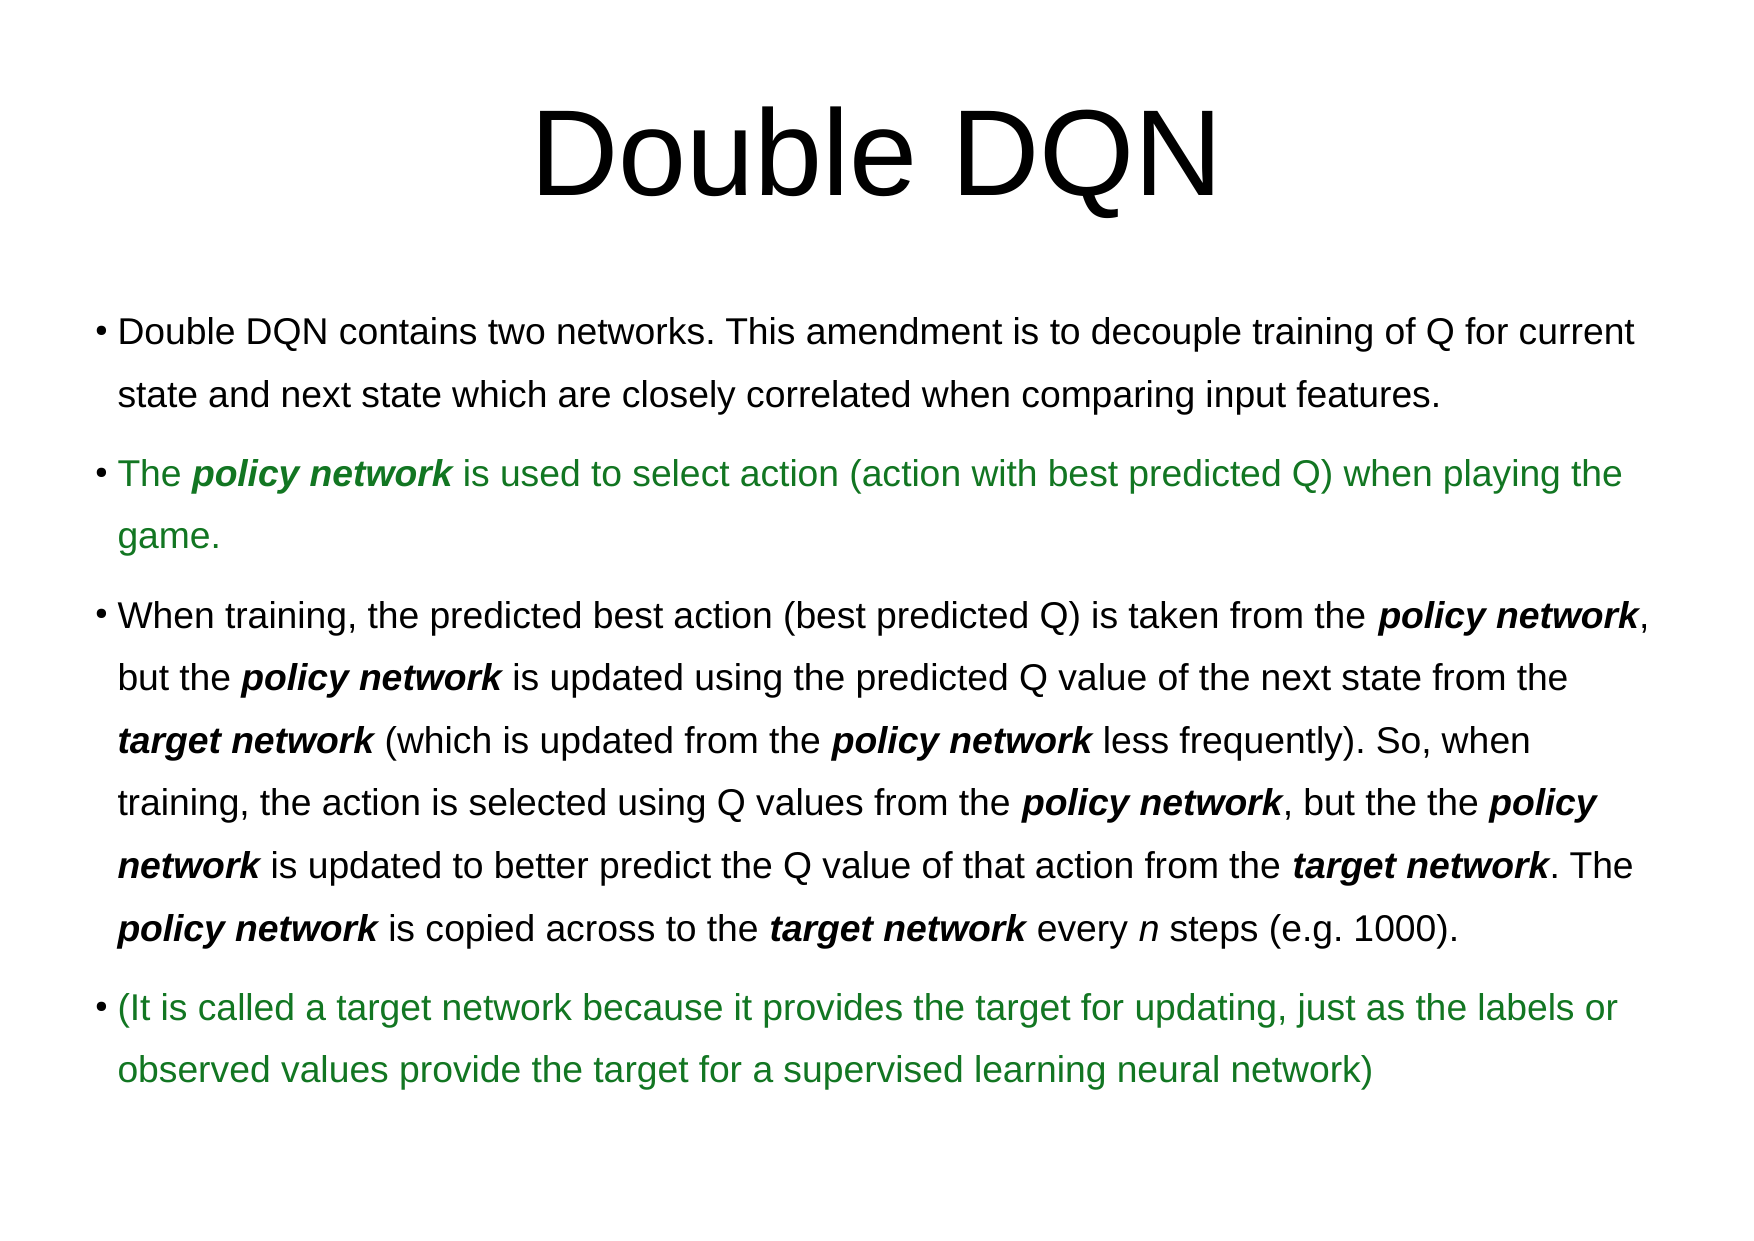

# Double DQN
Double DQN contains two networks. This amendment is to decouple training of Q for current state and next state which are closely correlated when comparing input features.
The policy network is used to select action (action with best predicted Q) when playing the game.
When training, the predicted best action (best predicted Q) is taken from the policy network, but the policy network is updated using the predicted Q value of the next state from the target network (which is updated from the policy network less frequently). So, when training, the action is selected using Q values from the policy network, but the the policy network is updated to better predict the Q value of that action from the target network. The policy network is copied across to the target network every n steps (e.g. 1000).
(It is called a target network because it provides the target for updating, just as the labels or observed values provide the target for a supervised learning neural network)